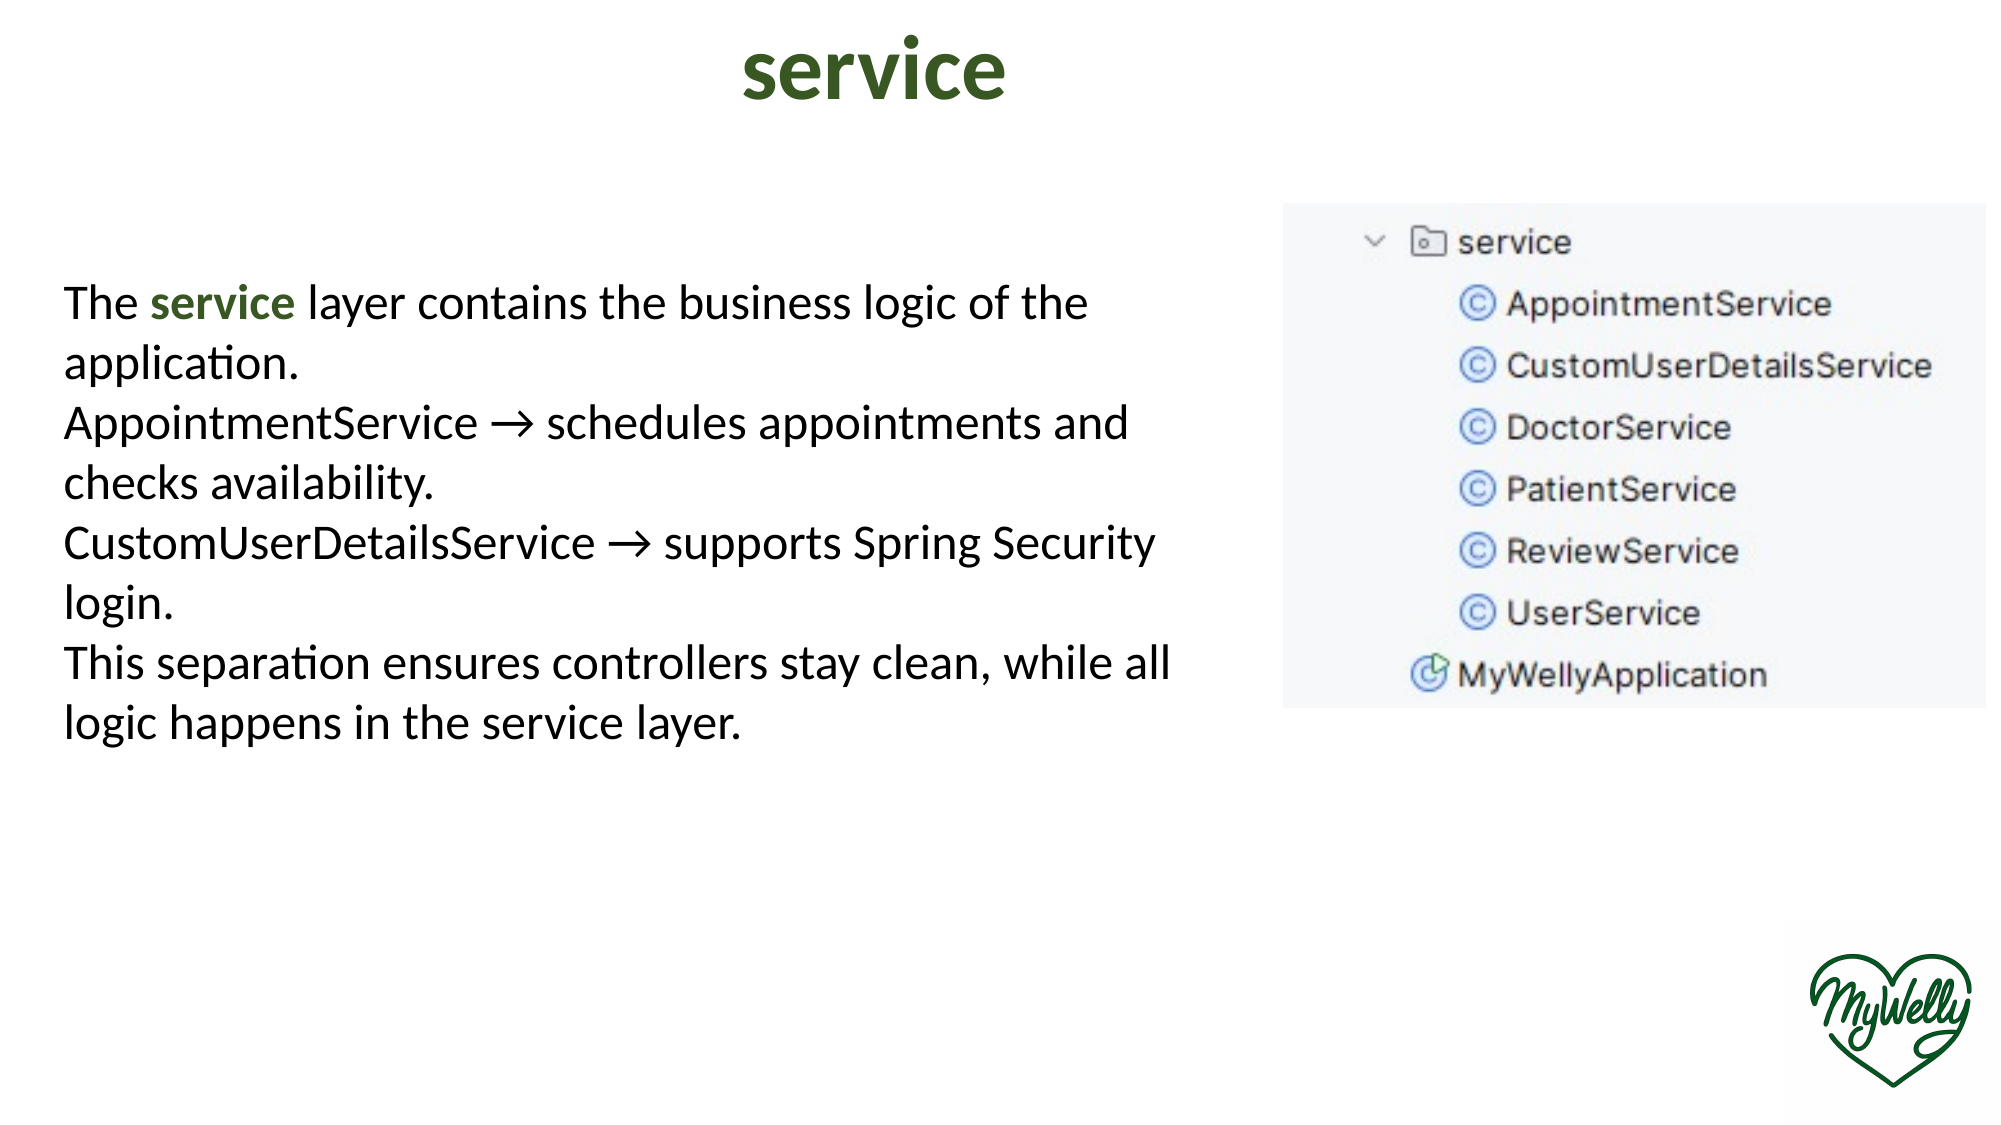

service
The service layer contains the business logic of the application.
AppointmentService → schedules appointments and checks availability.
CustomUserDetailsService → supports Spring Security login.
This separation ensures controllers stay clean, while all logic happens in the service layer.